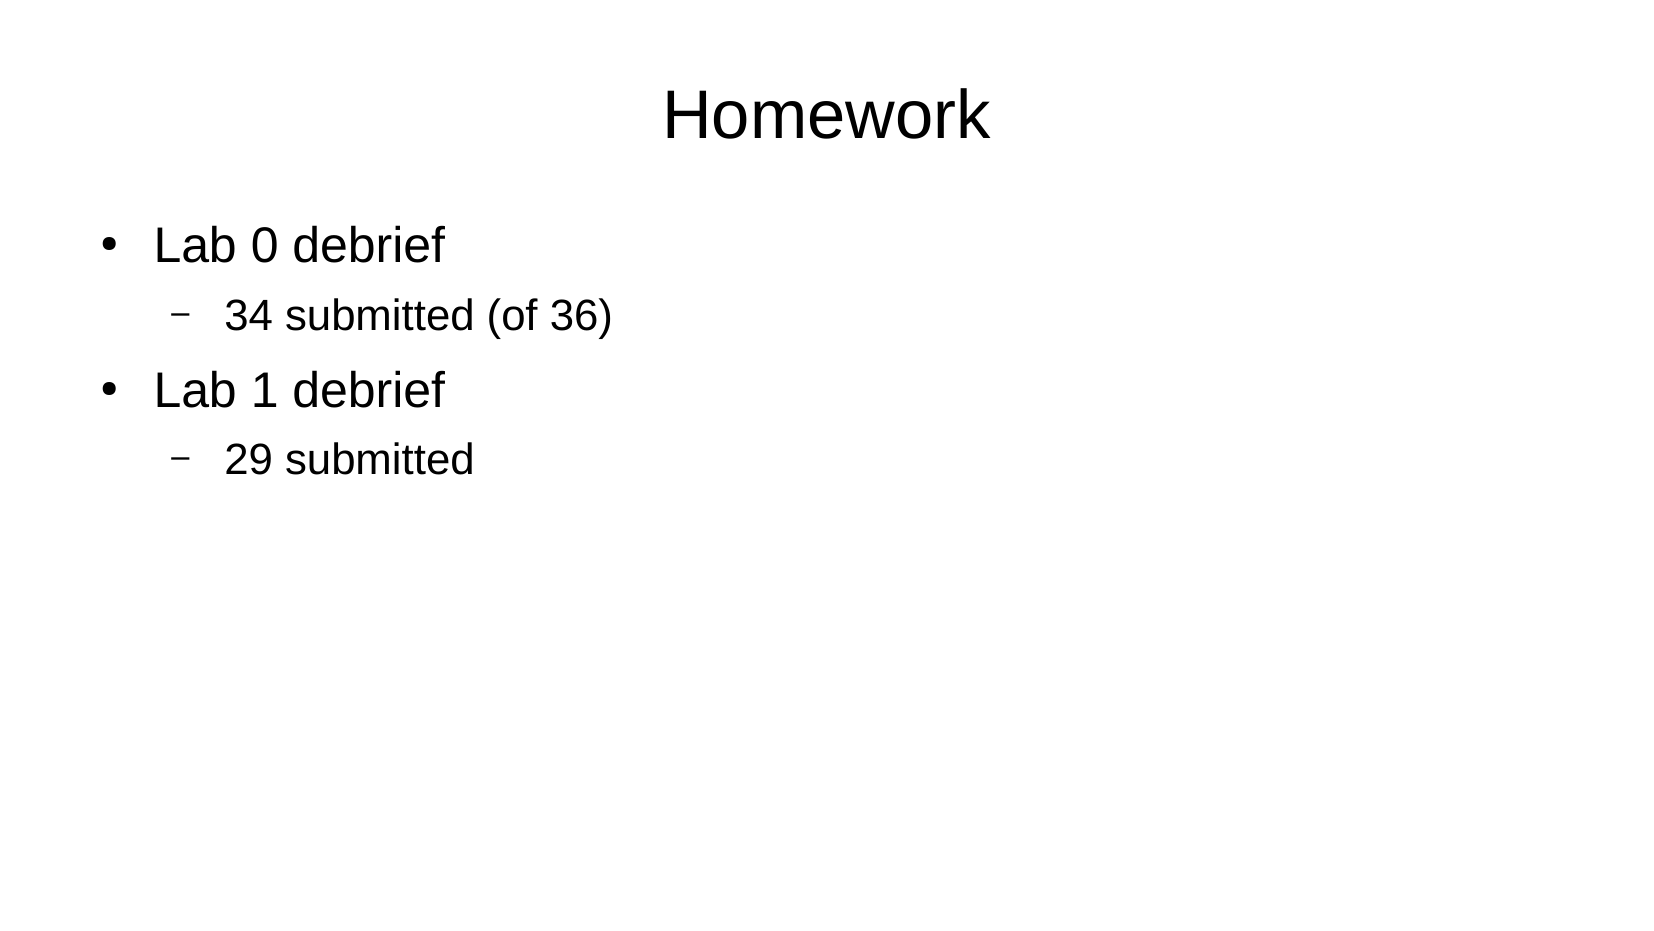

# Homework
Lab 0 debrief
34 submitted (of 36)
Lab 1 debrief
29 submitted